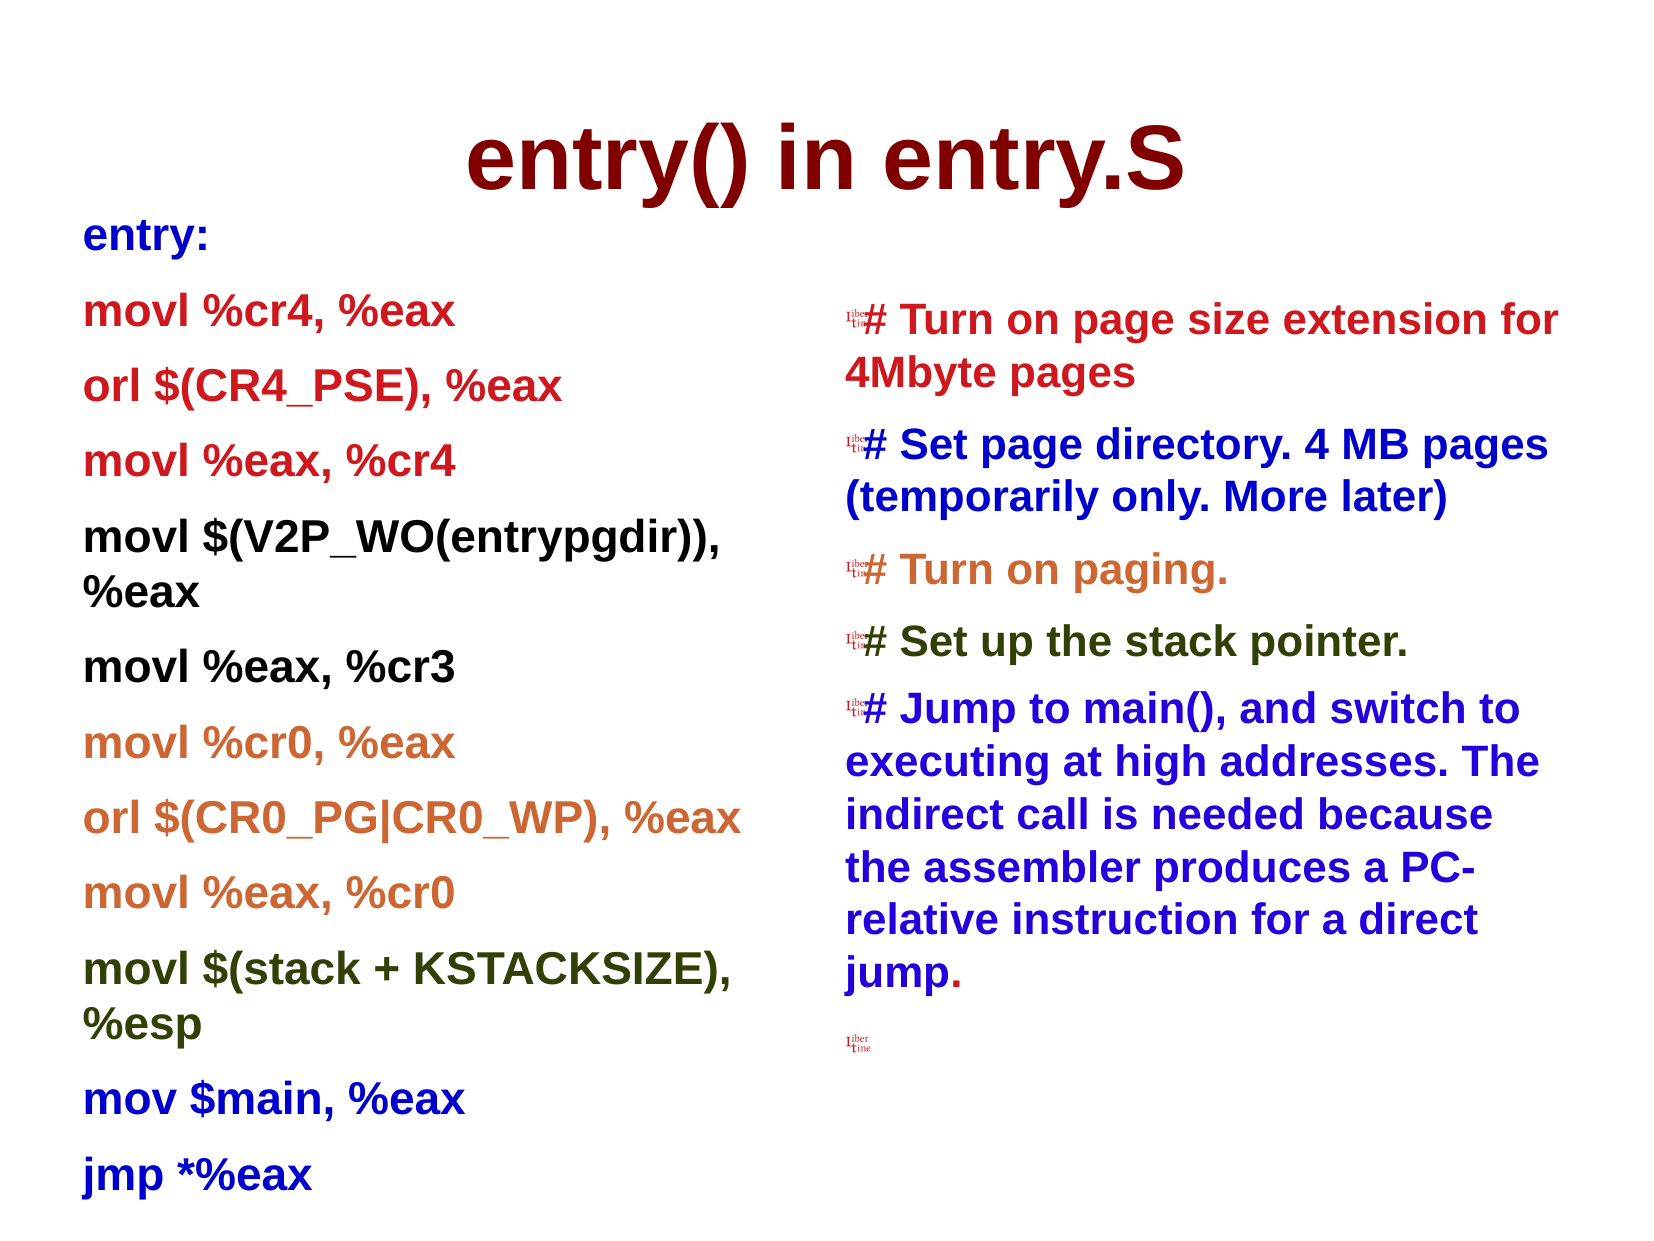

# entry() in entry.S
entry:
movl %cr4, %eax
orl $(CR4_PSE), %eax
movl %eax, %cr4
movl $(V2P_WO(entrypgdir)), %eax
movl %eax, %cr3
movl %cr0, %eax
orl $(CR0_PG|CR0_WP), %eax
movl %eax, %cr0
movl $(stack + KSTACKSIZE), %esp
mov $main, %eax
jmp *%eax
# Turn on page size extension for 4Mbyte pages
# Set page directory. 4 MB pages (temporarily only. More later)
# Turn on paging.
# Set up the stack pointer.
# Jump to main(), and switch to executing at high addresses. The indirect call is needed because the assembler produces a PC-relative instruction for a direct jump.